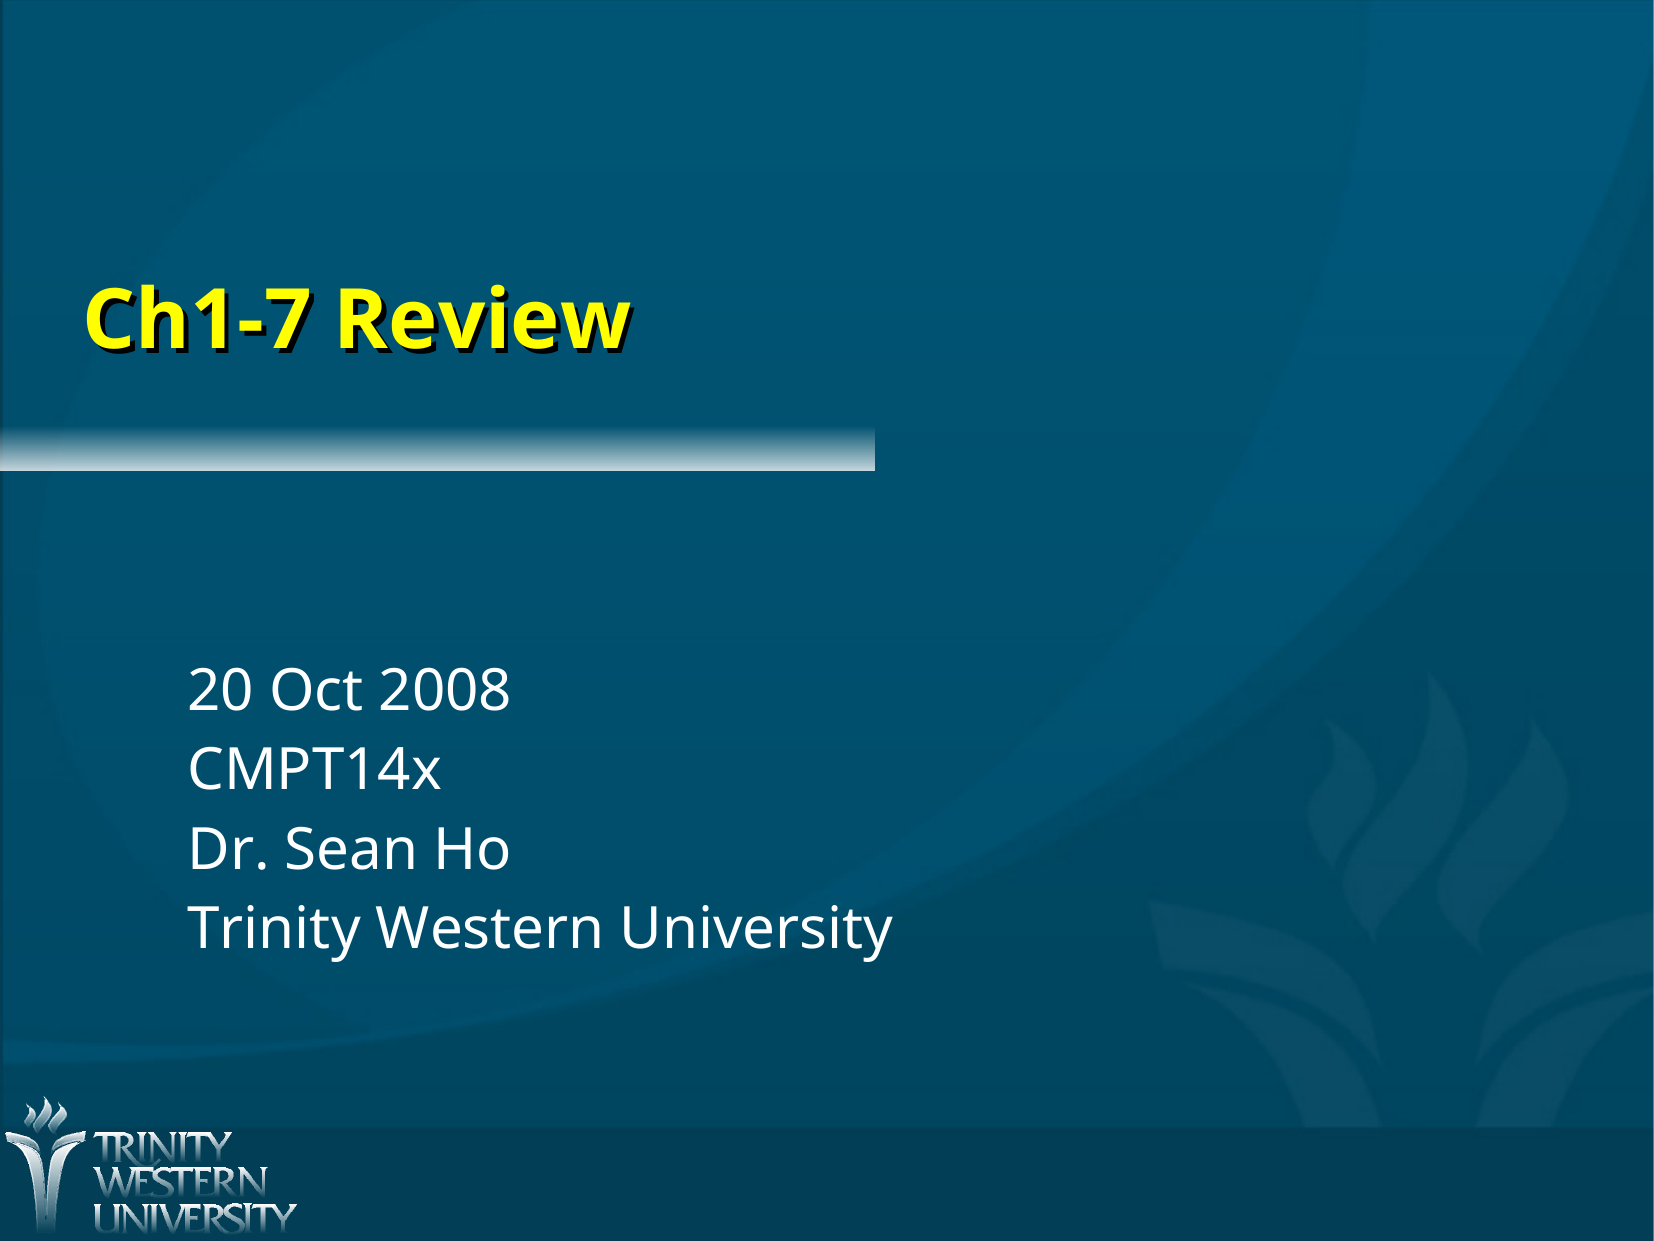

# Ch1-7 Review
20 Oct 2008
CMPT14x
Dr. Sean Ho
Trinity Western University